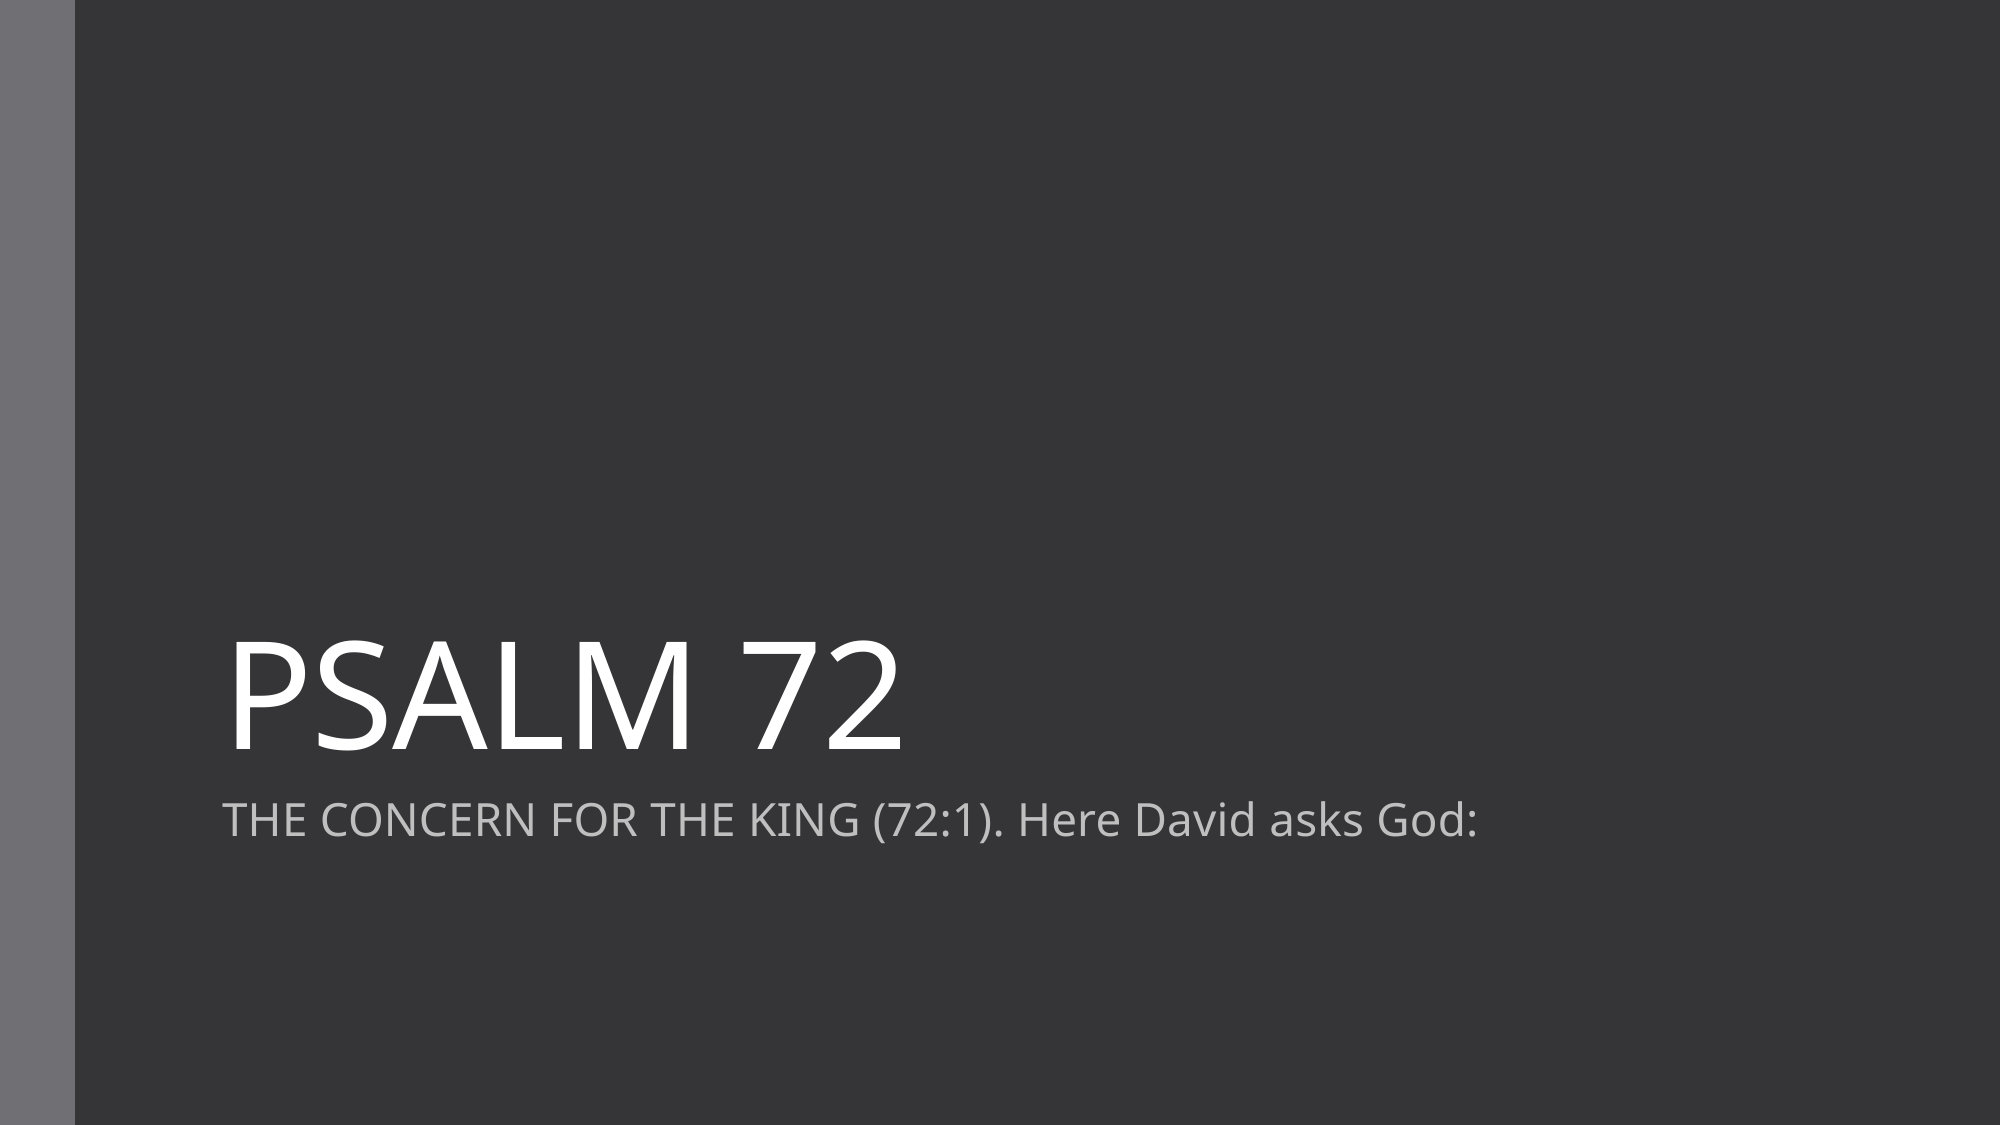

# PSALM 72
THE CONCERN FOR THE KING (72:1). Here David asks God: